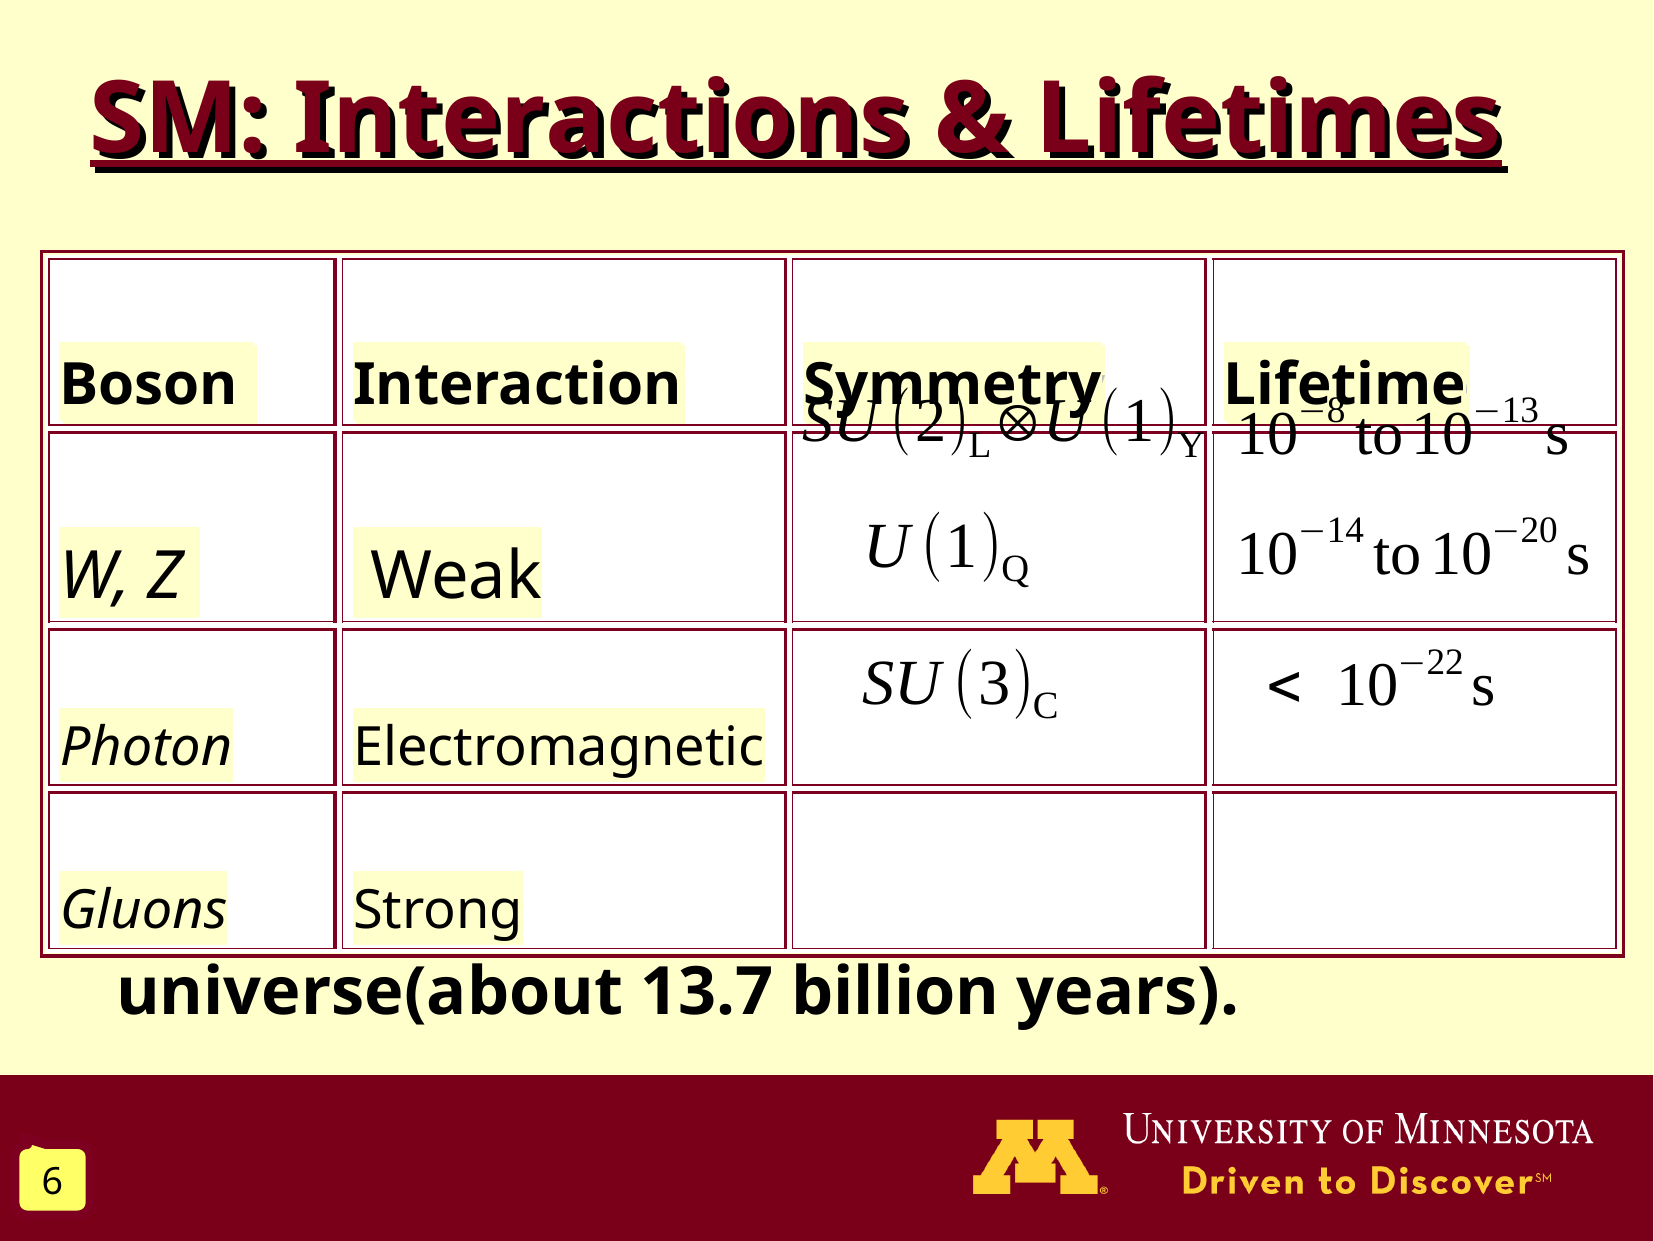

# SM: Interactions & Lifetimes
| Boson | Interaction | Symmetry | Lifetime |
| --- | --- | --- | --- |
| W, Z | Weak | | |
| Photon | Electromagnetic | | |
| Gluons | Strong | | |
The SM does not describe gravity for which the typical lifetime is about the age of the universe(about 13.7 billion years).
6